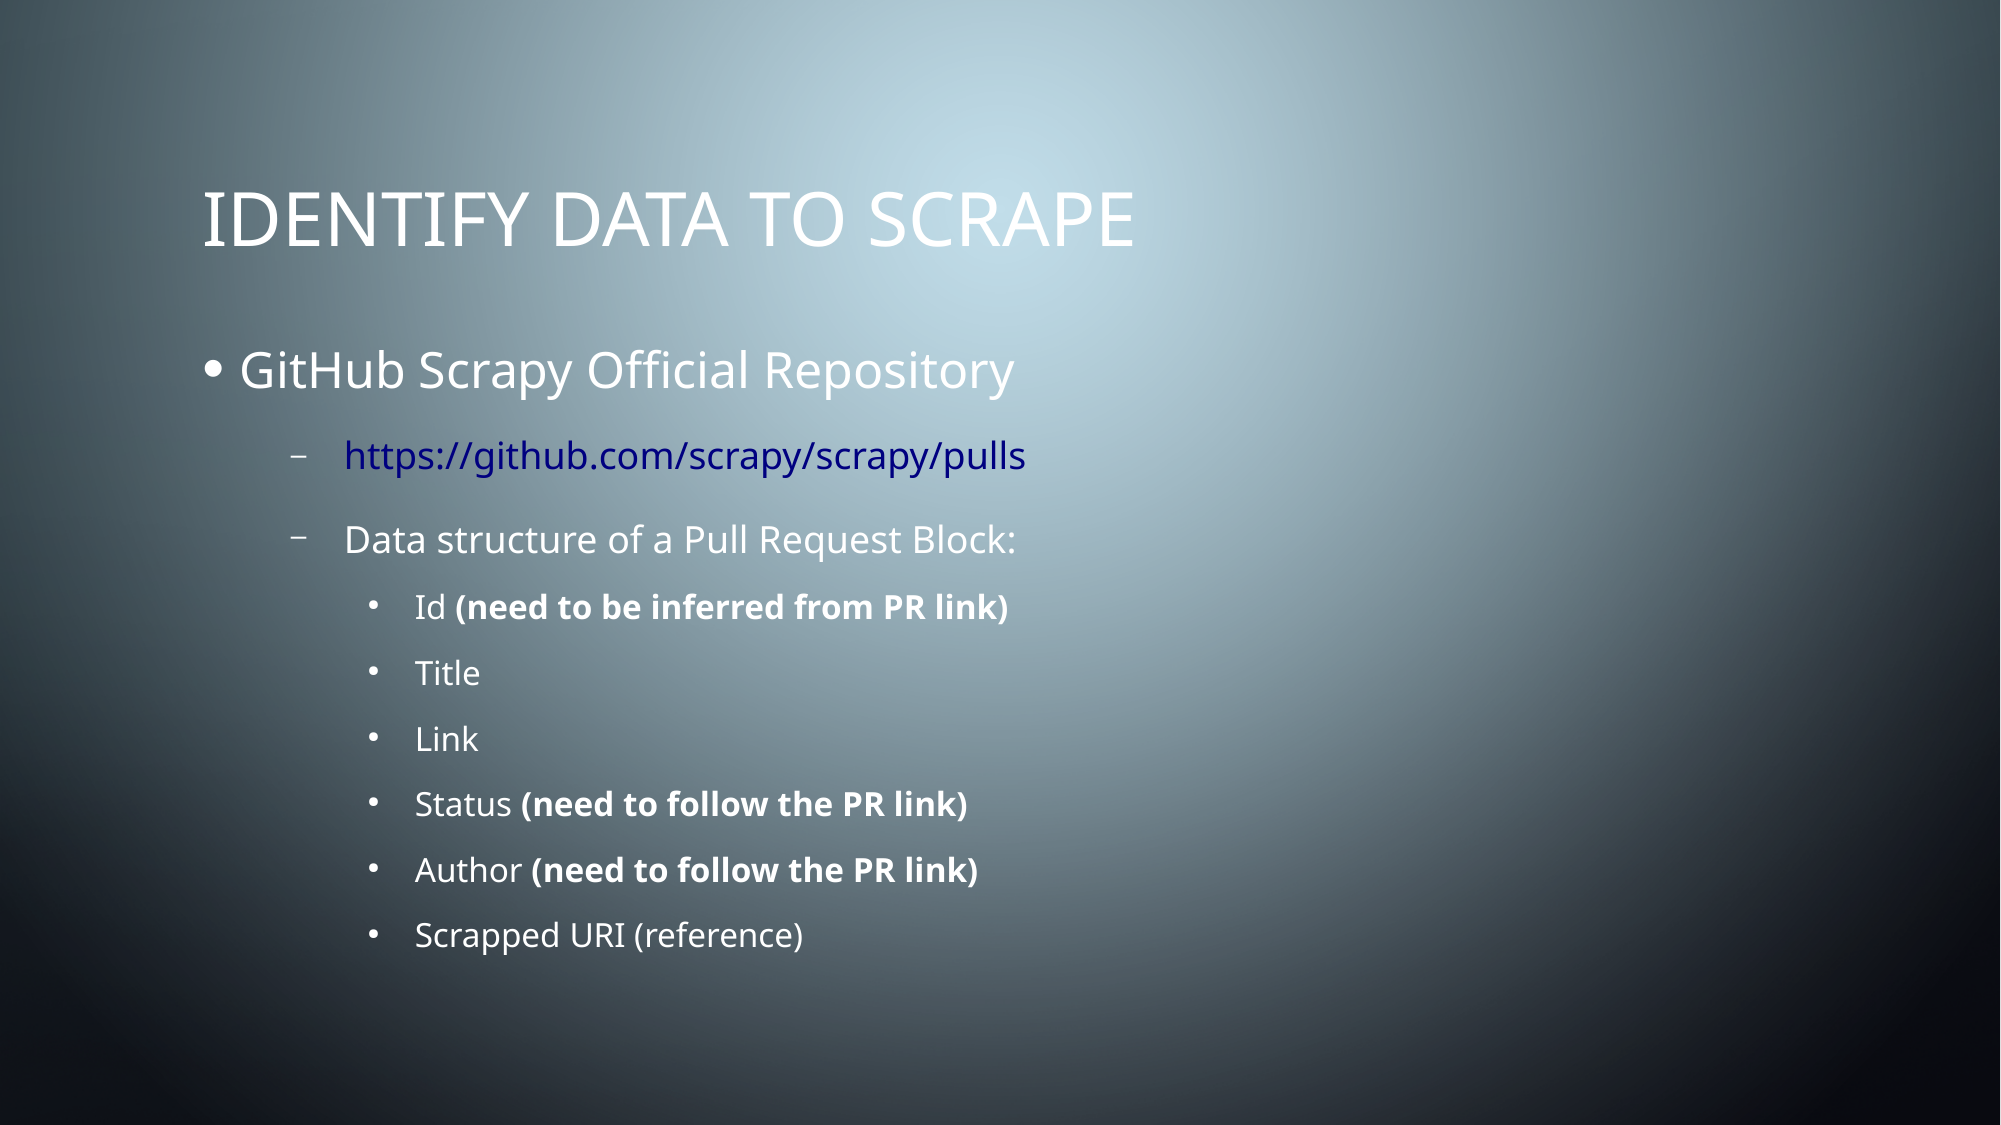

# Identify DATA to scrapE
GitHub Scrapy Official Repository
https://github.com/scrapy/scrapy/pulls
Data structure of a Pull Request Block:
Id (need to be inferred from PR link)
Title
Link
Status (need to follow the PR link)
Author (need to follow the PR link)
Scrapped URI (reference)